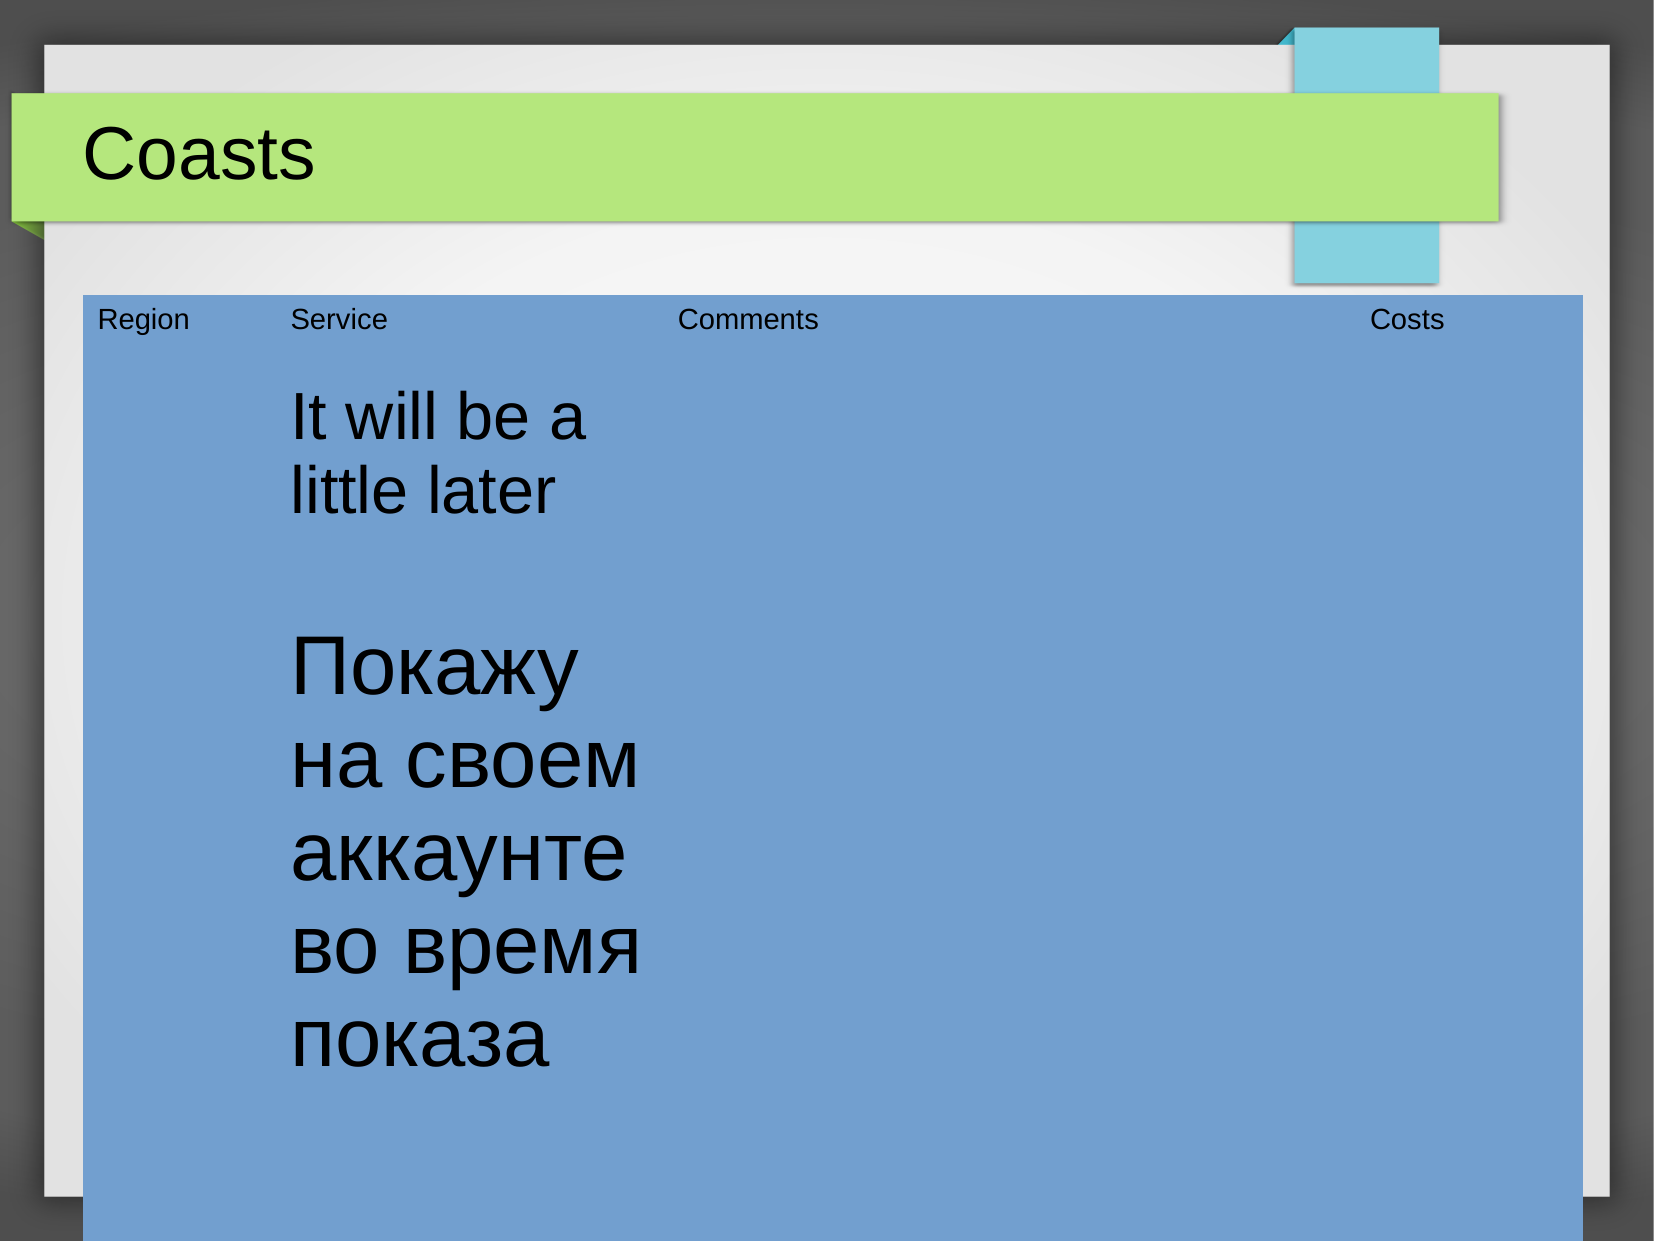

# Coasts
| Region | Service | Comments | Costs |
| --- | --- | --- | --- |
| | It will be a little later | | |
| | | | |
| | Покажу на своем аккаунте во время показа | | |
| | | | |
| | | | |
| | | | |
| | | | |
| | | | |